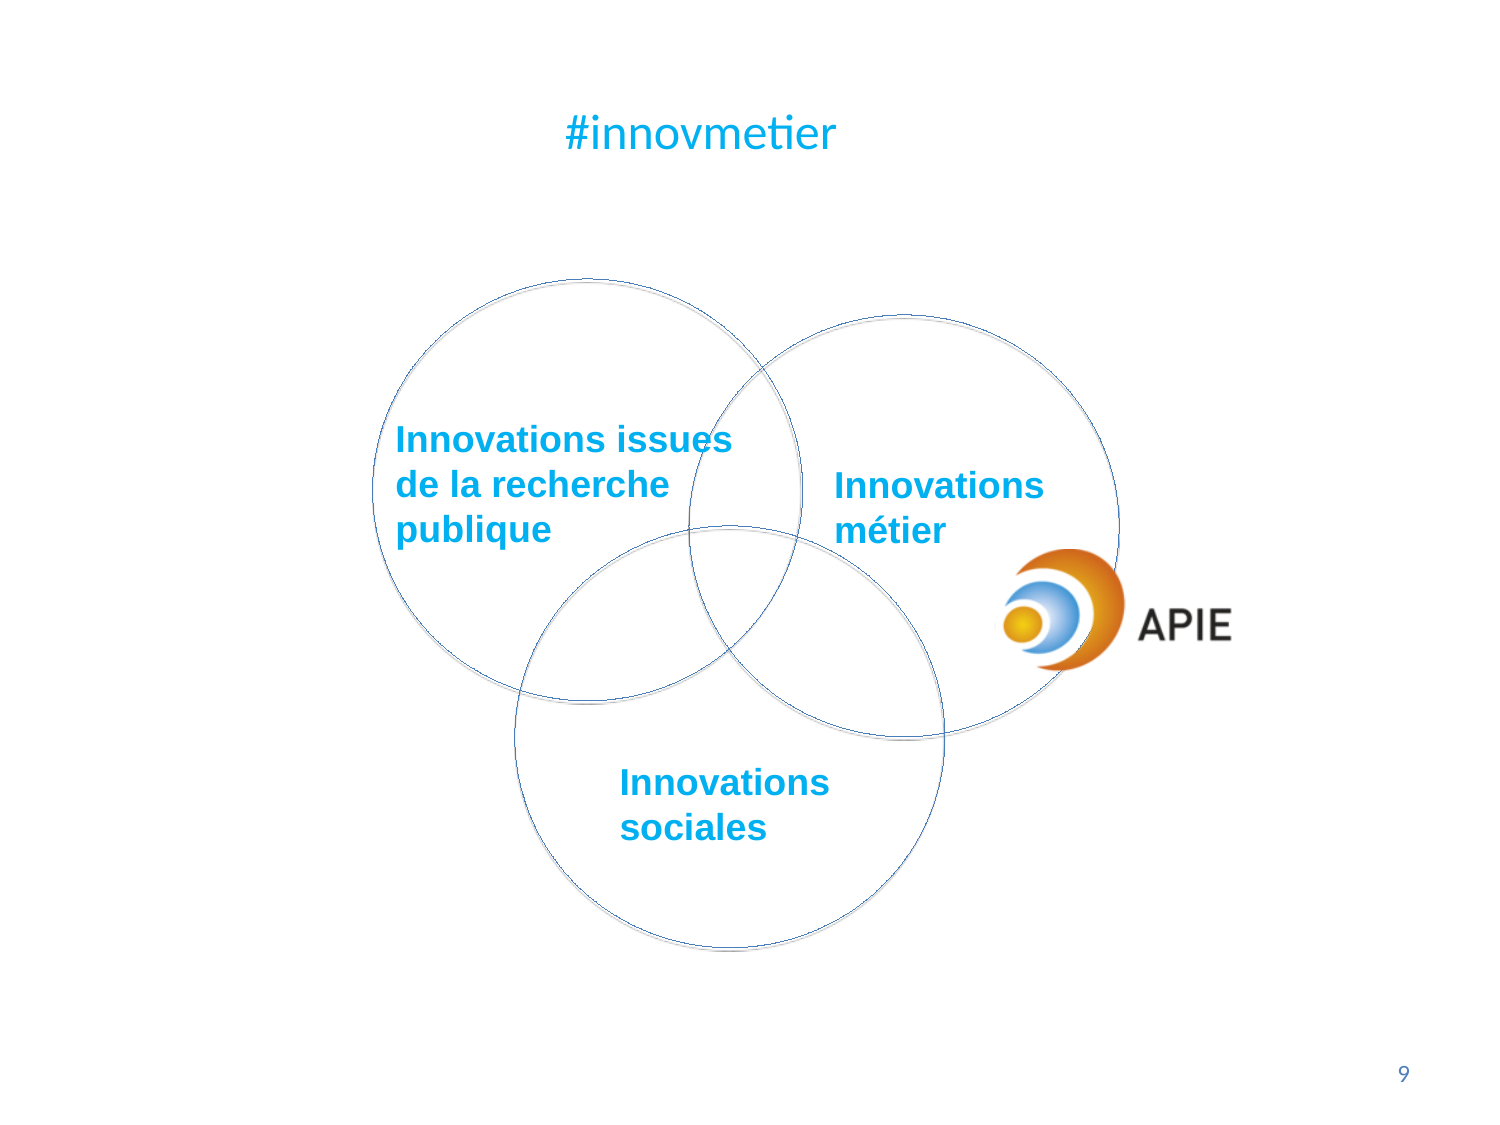

# #innovmetier
Innovations issues de la recherche publique
Innovations
métier
Innovations
sociales